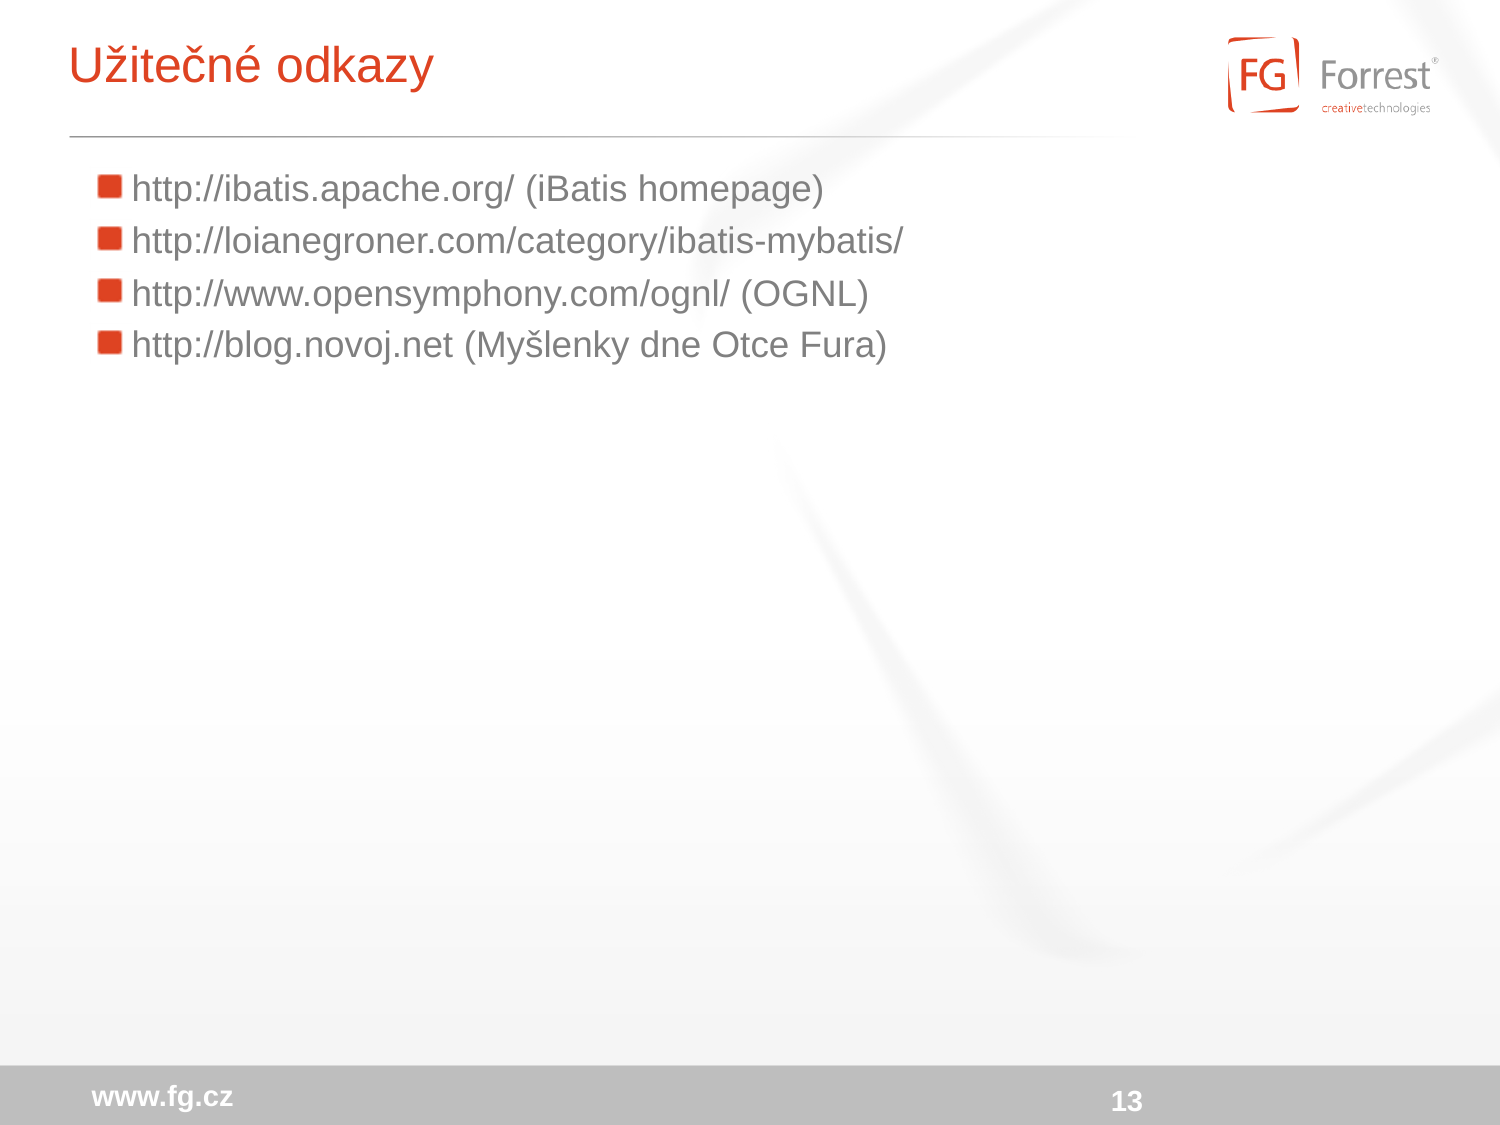

# Užitečné odkazy
http://ibatis.apache.org/ (iBatis homepage)
http://loianegroner.com/category/ibatis-mybatis/
http://www.opensymphony.com/ognl/ (OGNL)
http://blog.novoj.net (Myšlenky dne Otce Fura)
www.fg.cz